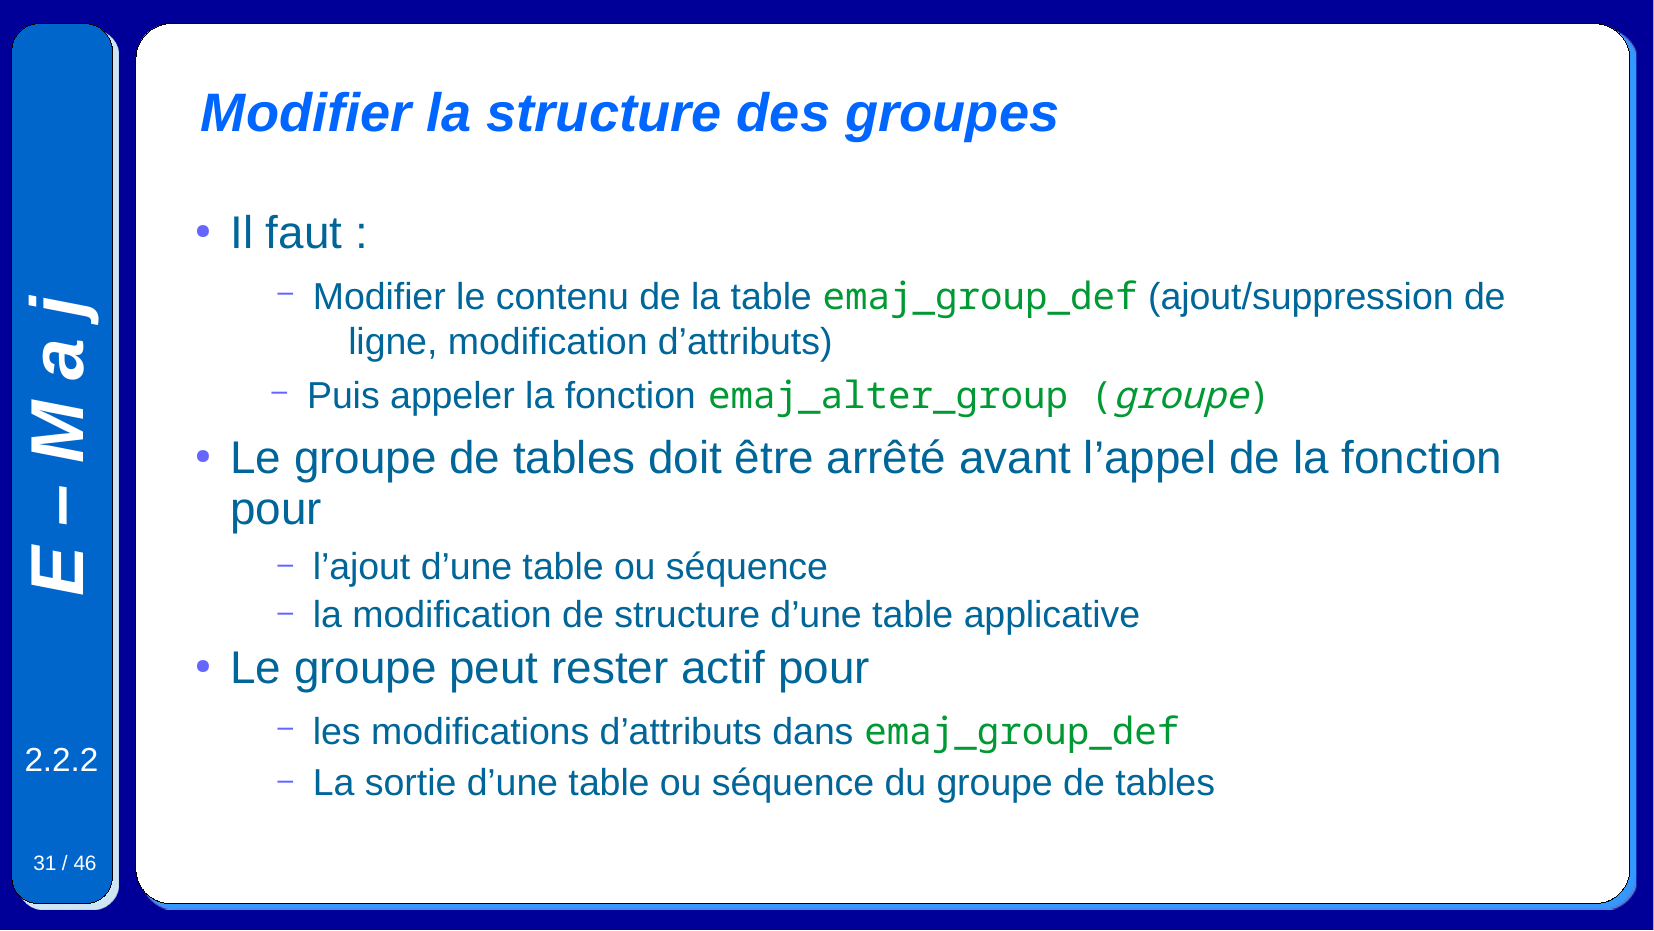

# Modifier la structure des groupes
Il faut :
Modifier le contenu de la table emaj_group_def (ajout/suppression de ligne, modification d’attributs)
Puis appeler la fonction emaj_alter_group (groupe)
Le groupe de tables doit être arrêté avant l’appel de la fonction pour
l’ajout d’une table ou séquence
la modification de structure d’une table applicative
Le groupe peut rester actif pour
les modifications d’attributs dans emaj_group_def
La sortie d’une table ou séquence du groupe de tables